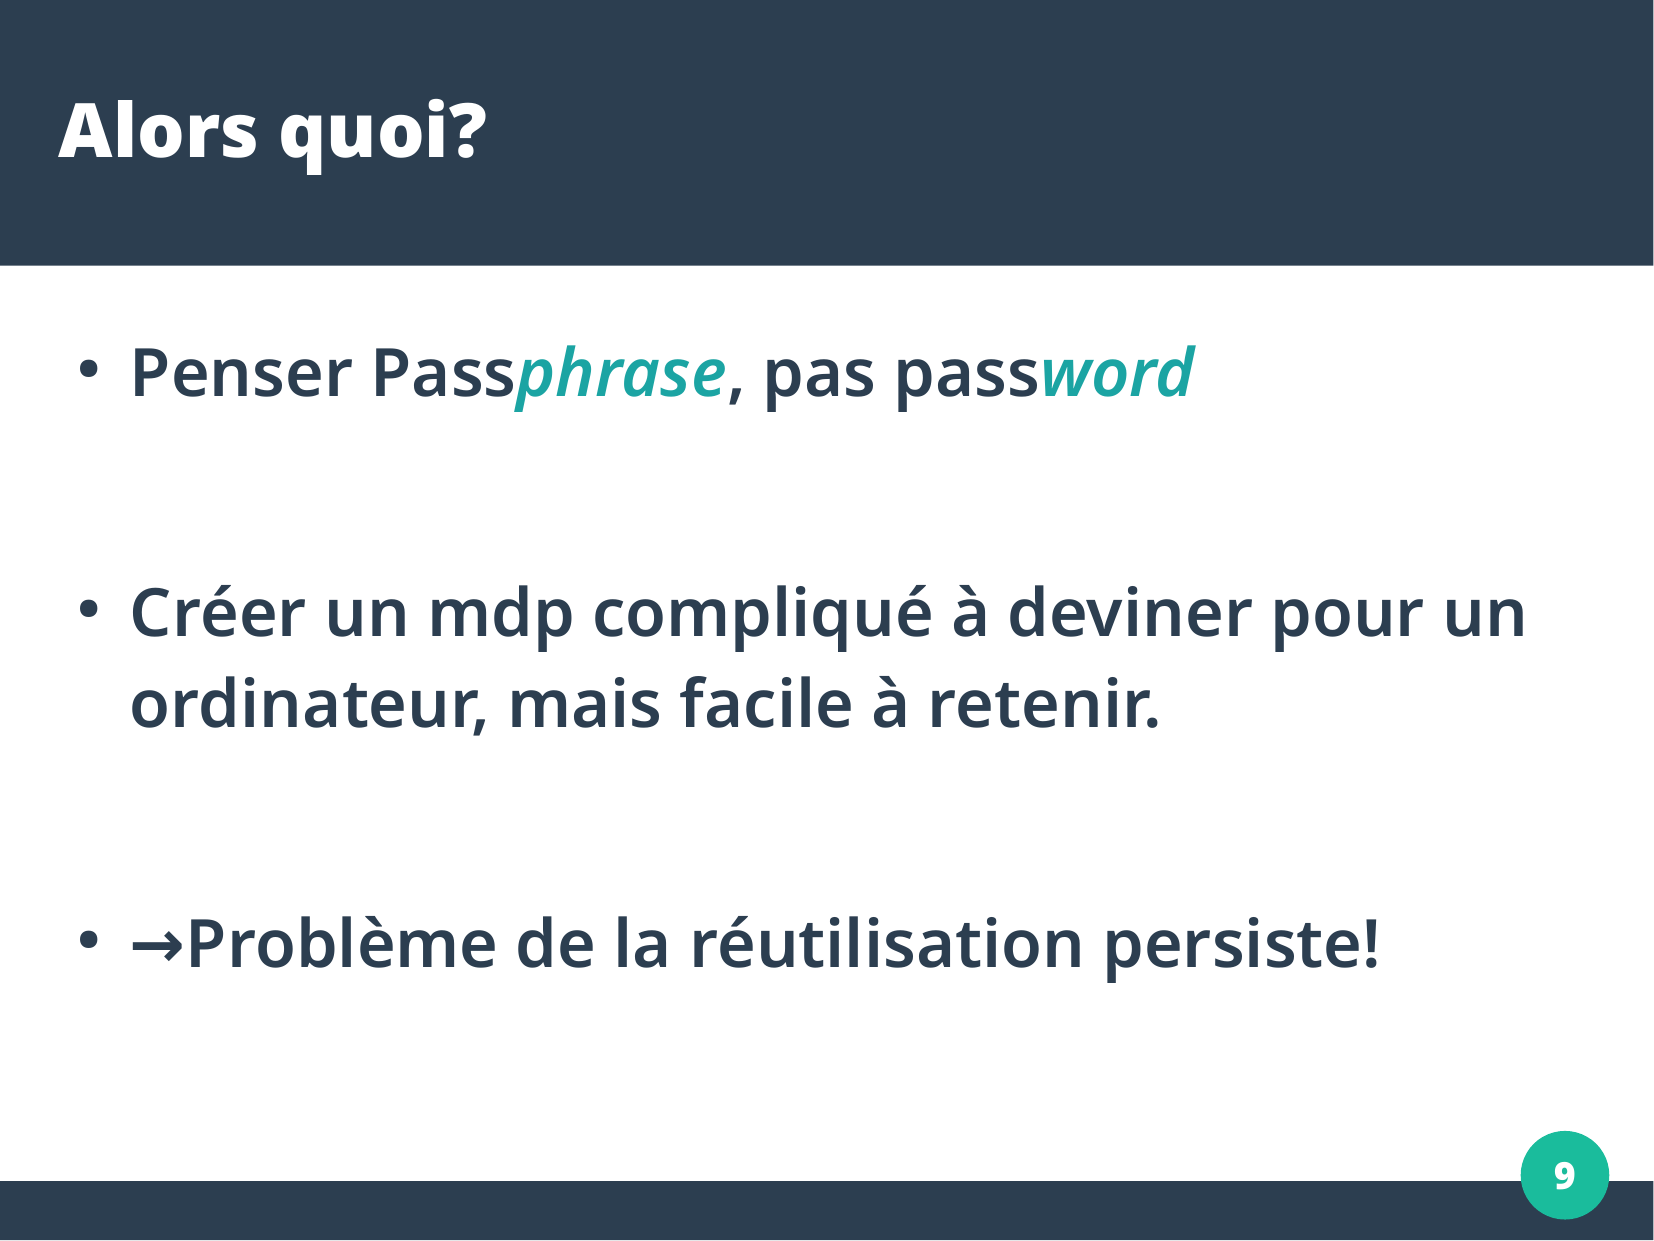

# Alors quoi?
Penser Passphrase, pas password
Créer un mdp compliqué à deviner pour un ordinateur, mais facile à retenir.
→Problème de la réutilisation persiste!
9